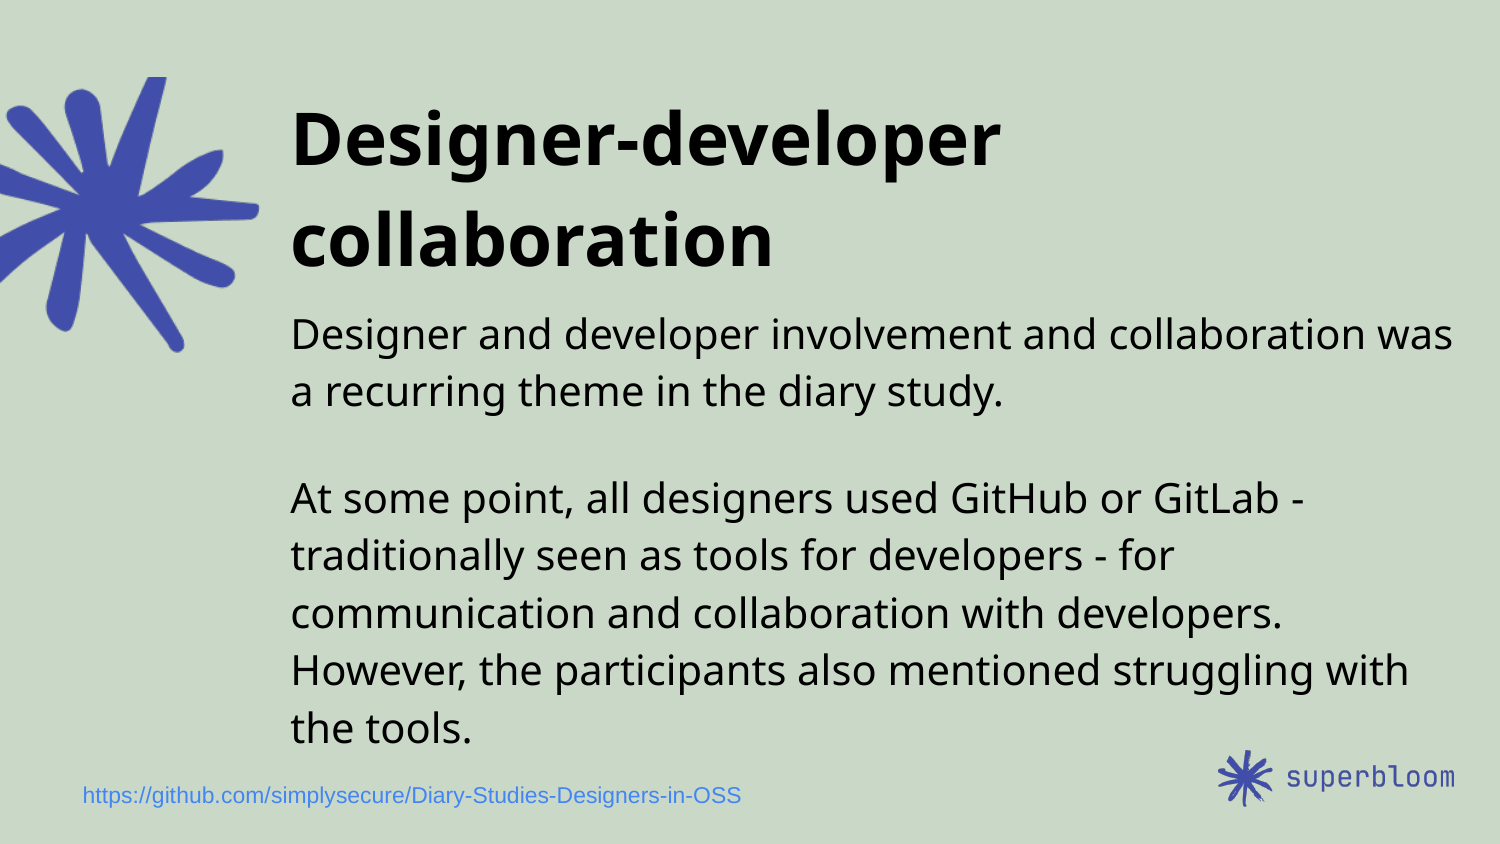

Designer-developer collaboration
Designer and developer involvement and collaboration was a recurring theme in the diary study.
At some point, all designers used GitHub or GitLab - traditionally seen as tools for developers - for communication and collaboration with developers. However, the participants also mentioned struggling with the tools.
https://github.com/simplysecure/Diary-Studies-Designers-in-OSS